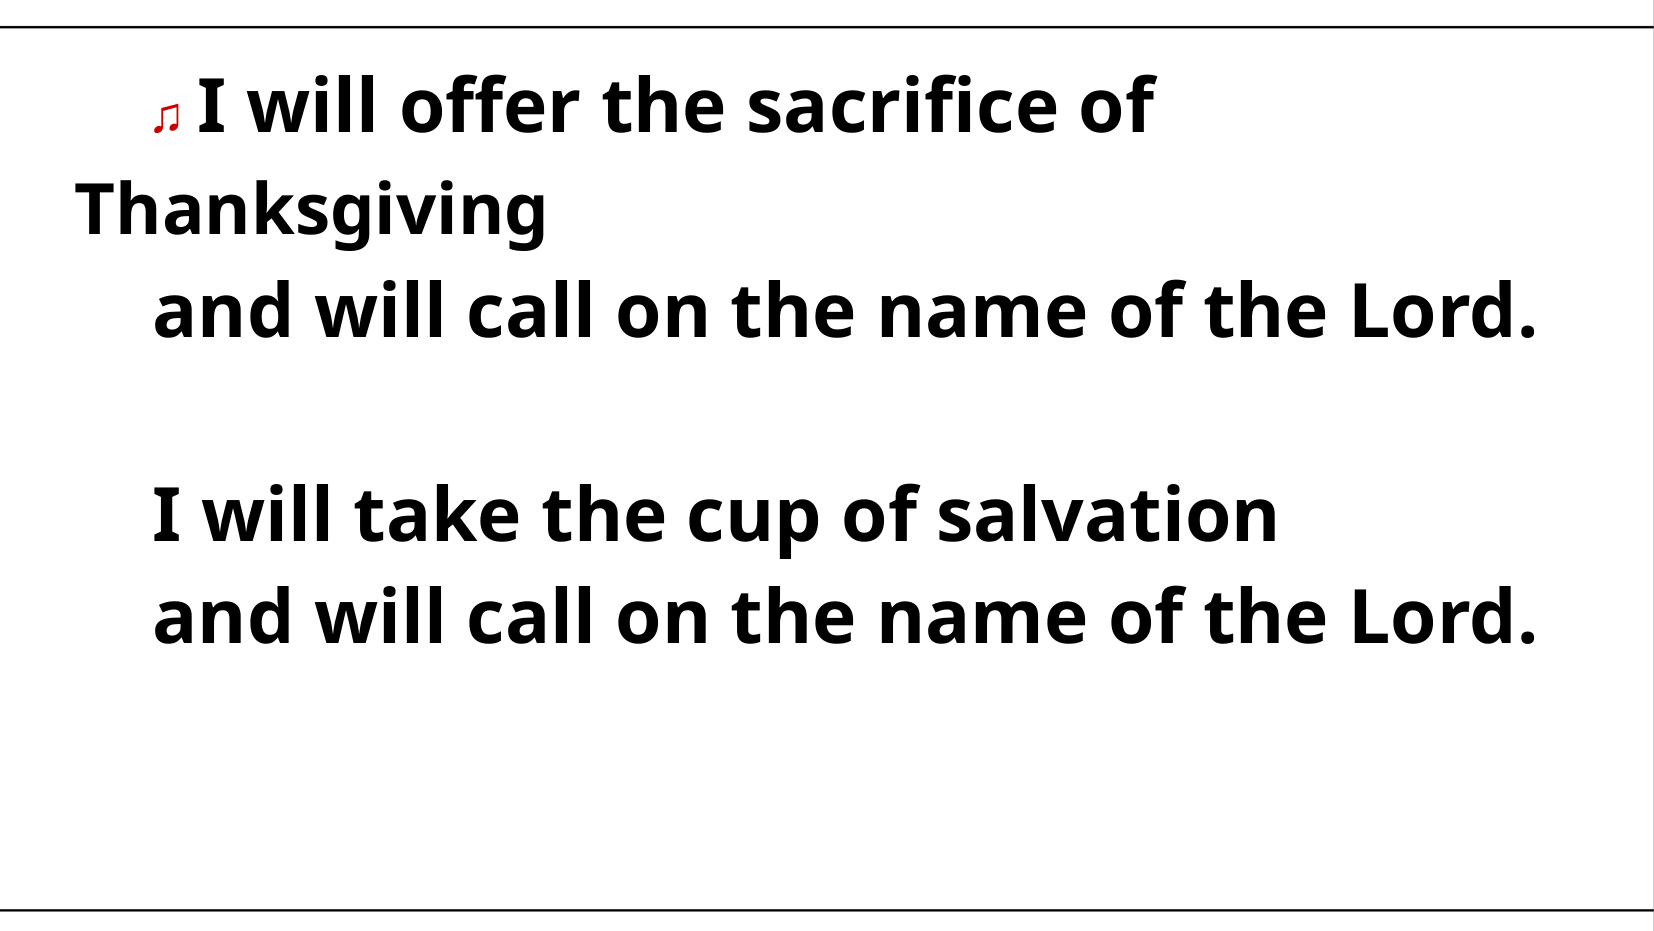

♫ I will offer the sacrifice of Thanksgiving
 and will call on the name of the Lord.
 I will take the cup of salvation
 and will call on the name of the Lord.